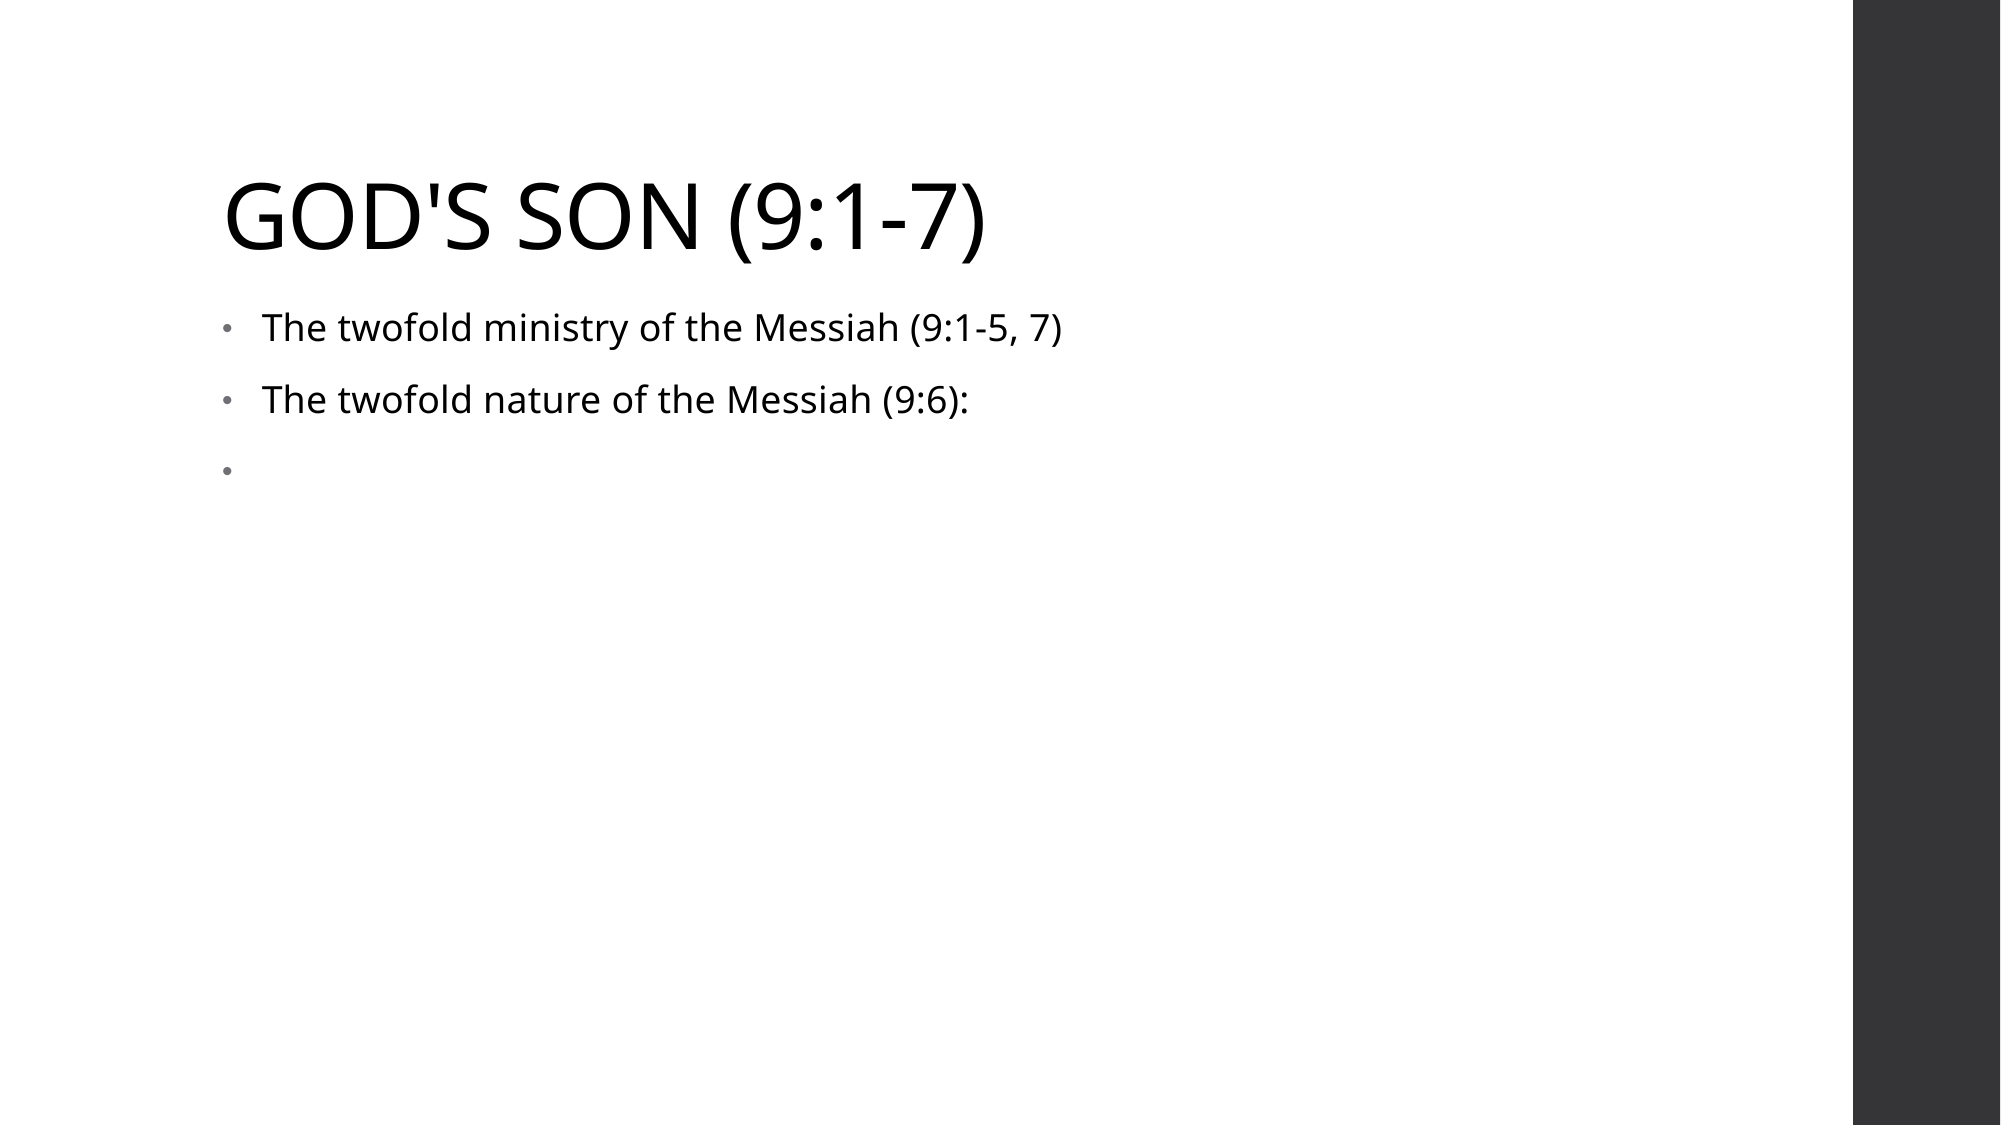

# GOD'S SON (9:1-7)
 The twofold ministry of the Messiah (9:1-5, 7)
 The twofold nature of the Messiah (9:6):